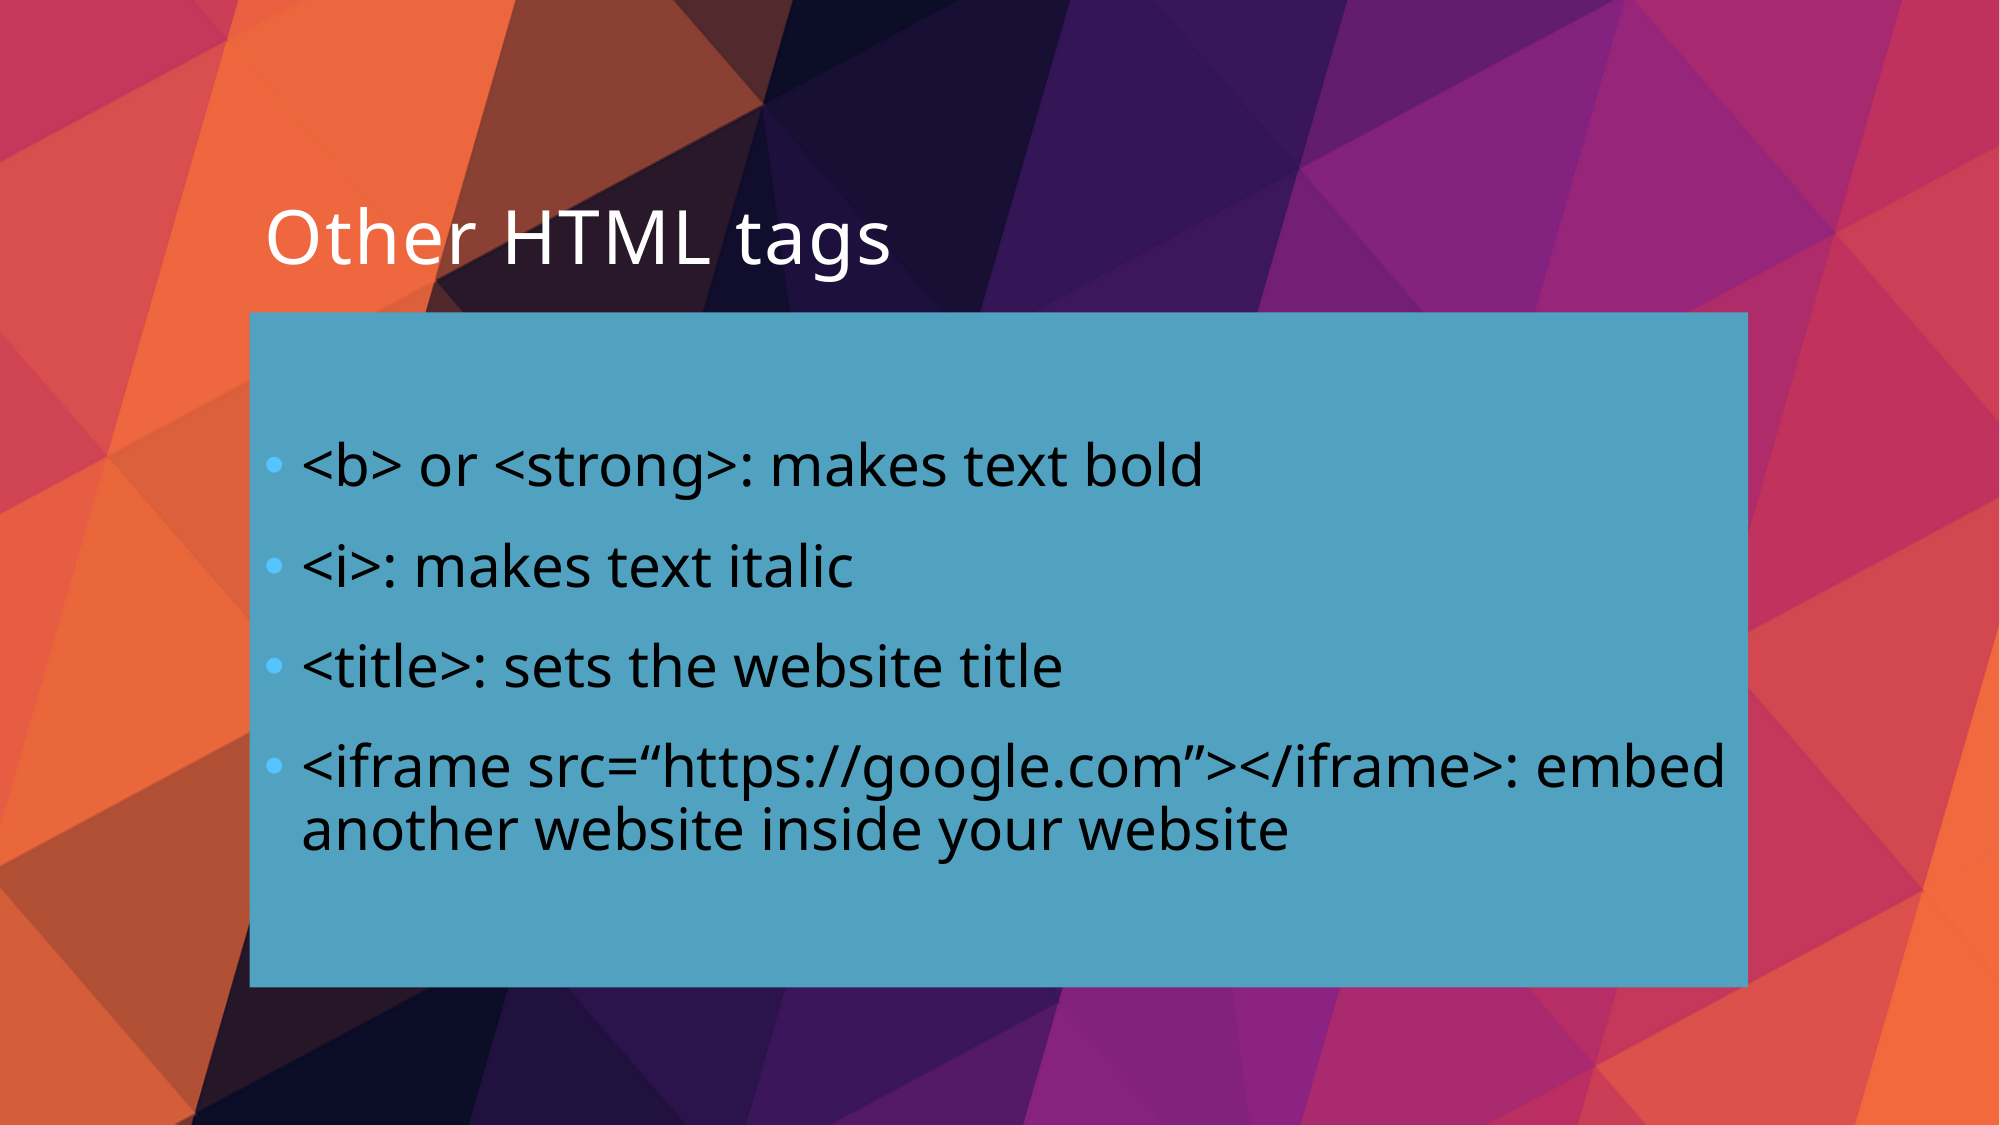

# Other HTML tags
<b> or <strong>: makes text bold
<i>: makes text italic
<title>: sets the website title
<iframe src=“https://google.com”></iframe>: embed another website inside your website